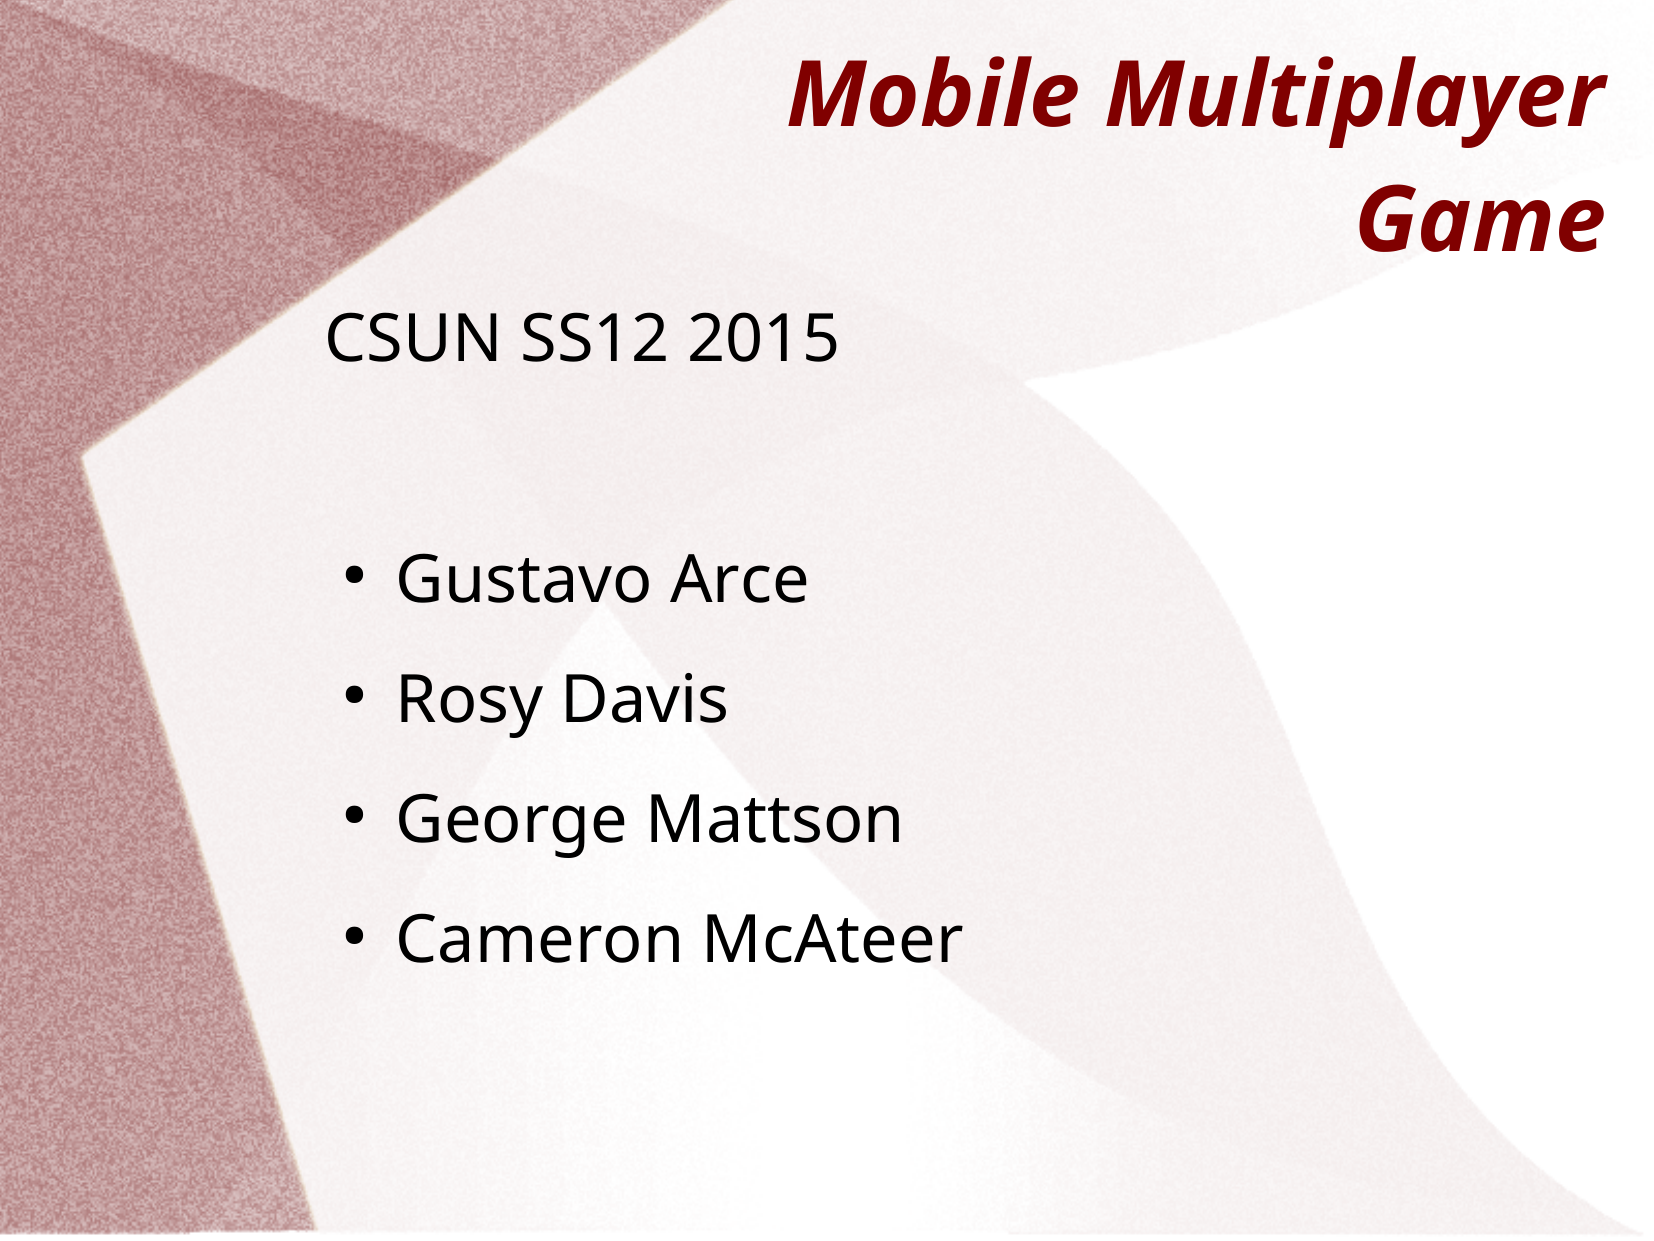

# Mobile Multiplayer Game
CSUN SS12 2015
Gustavo Arce
Rosy Davis
George Mattson
Cameron McAteer